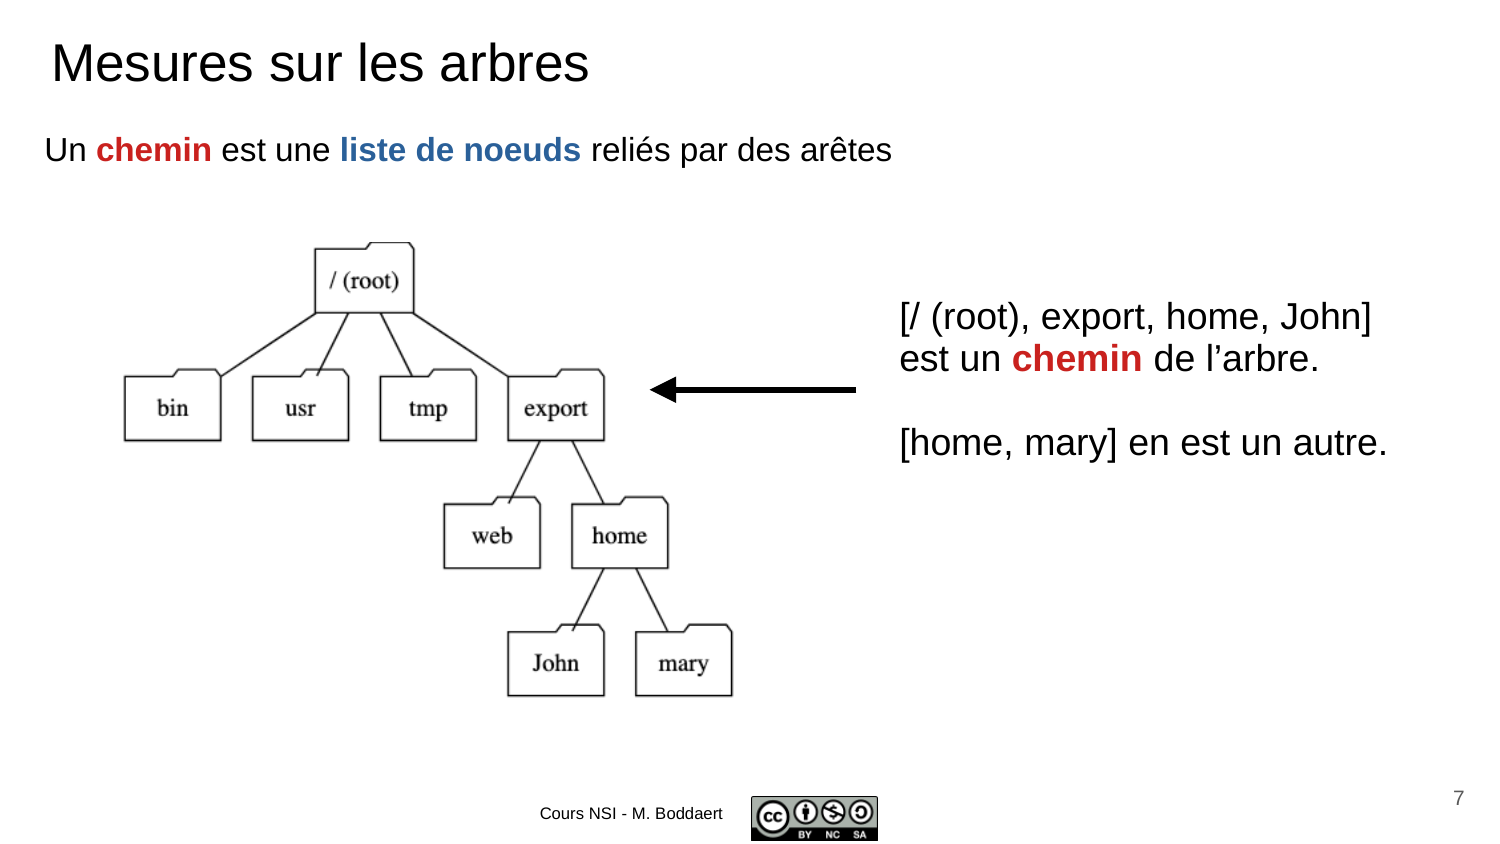

# Mesures sur les arbres
Un chemin est une liste de noeuds reliés par des arêtes
[/ (root), export, home, John] est un chemin de l’arbre.
[home, mary] en est un autre.